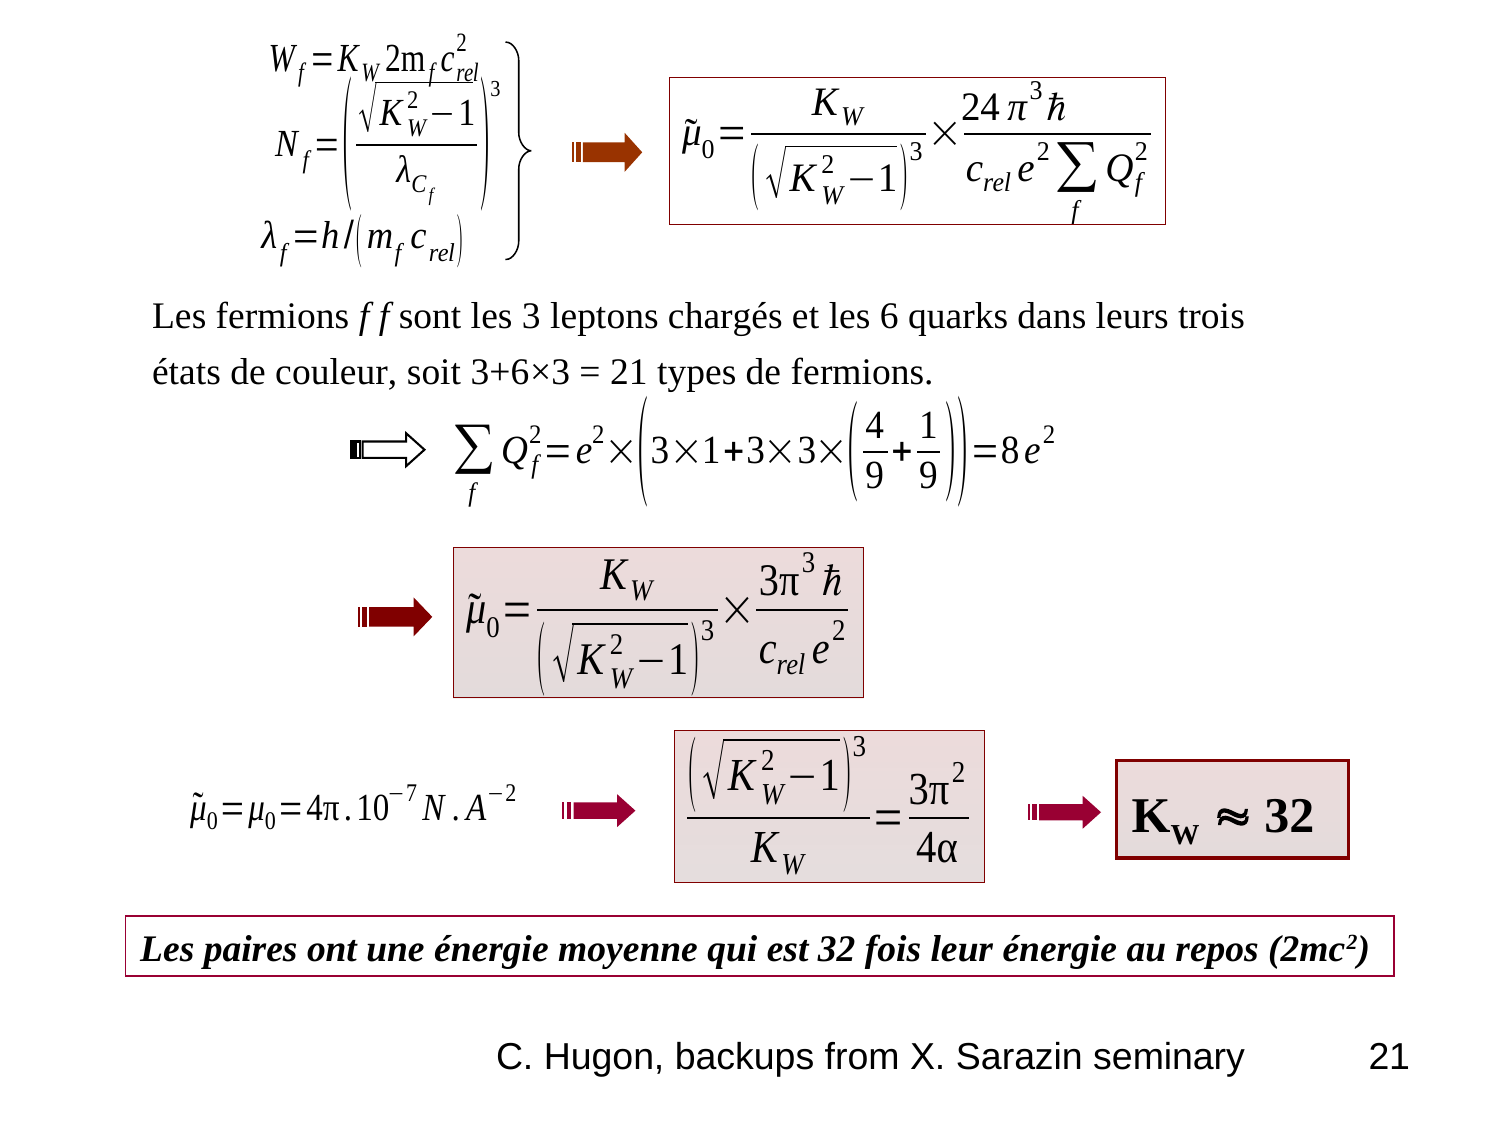

Les fermions f f sont les 3 leptons chargés et les 6 quarks dans leurs trois états de couleur, soit 3+6×3 = 21 types de fermions.
KW  32
Les paires ont une énergie moyenne qui est 32 fois leur énergie au repos (2mc2)
C. Hugon, backups from X. Sarazin seminary
21